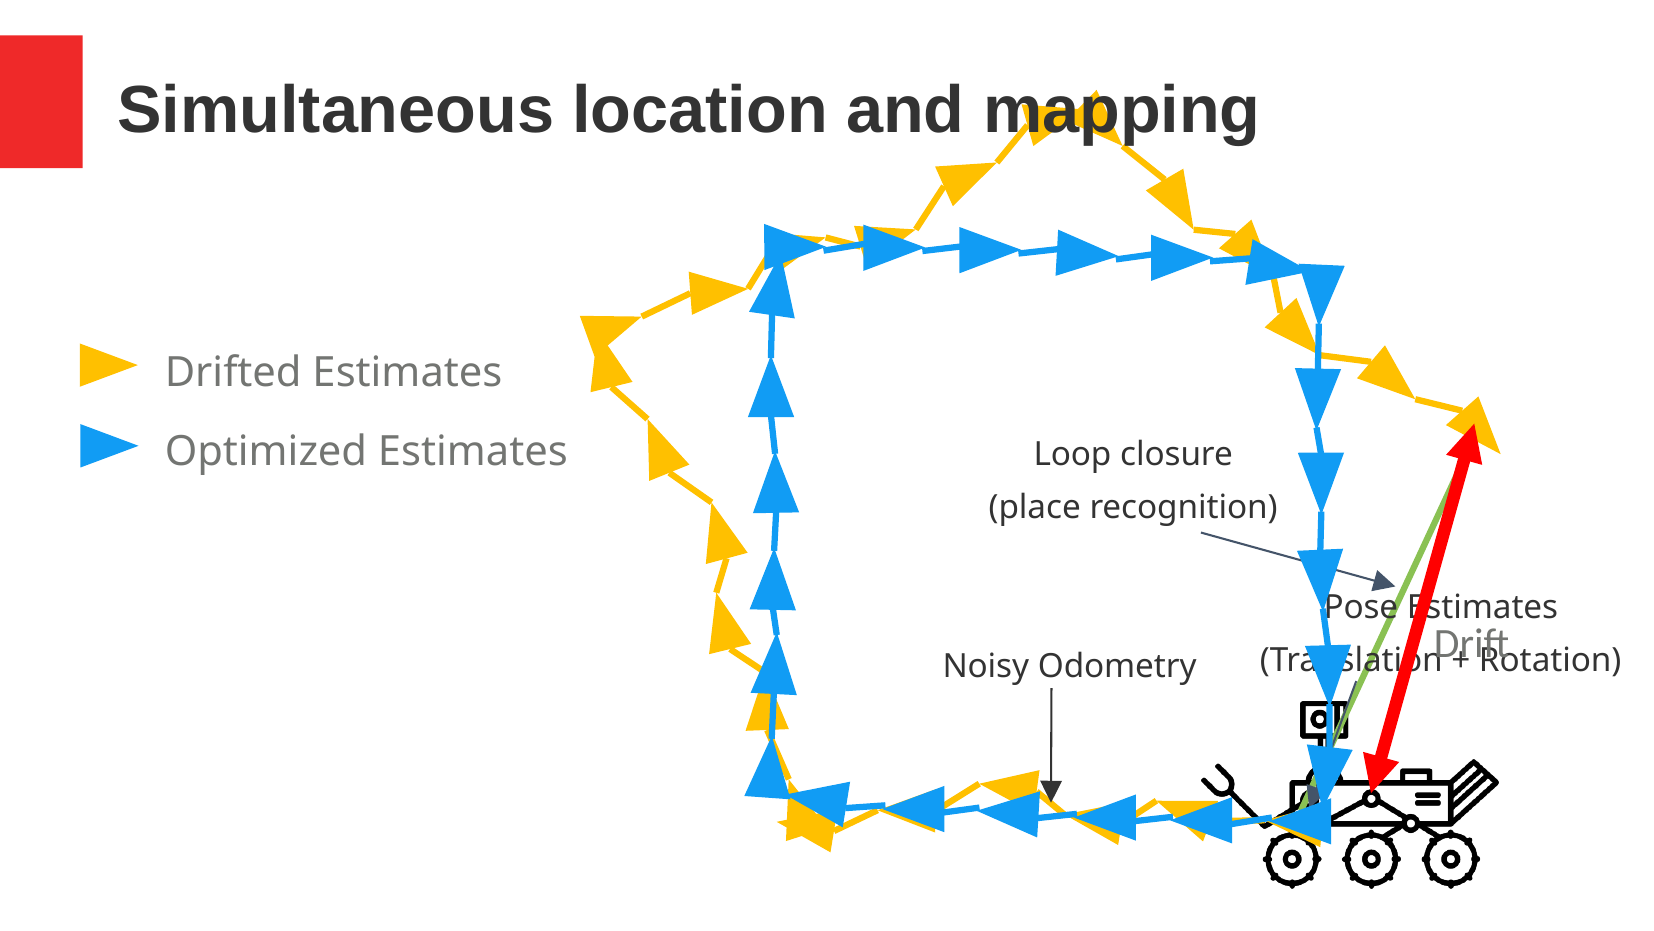

Simultaneous location and mapping
 Drifted Estimates
Optimized Estimates
Loop closure
(place recognition)
Pose Estimates
(Translation + Rotation)
Drift
Noisy Odometry